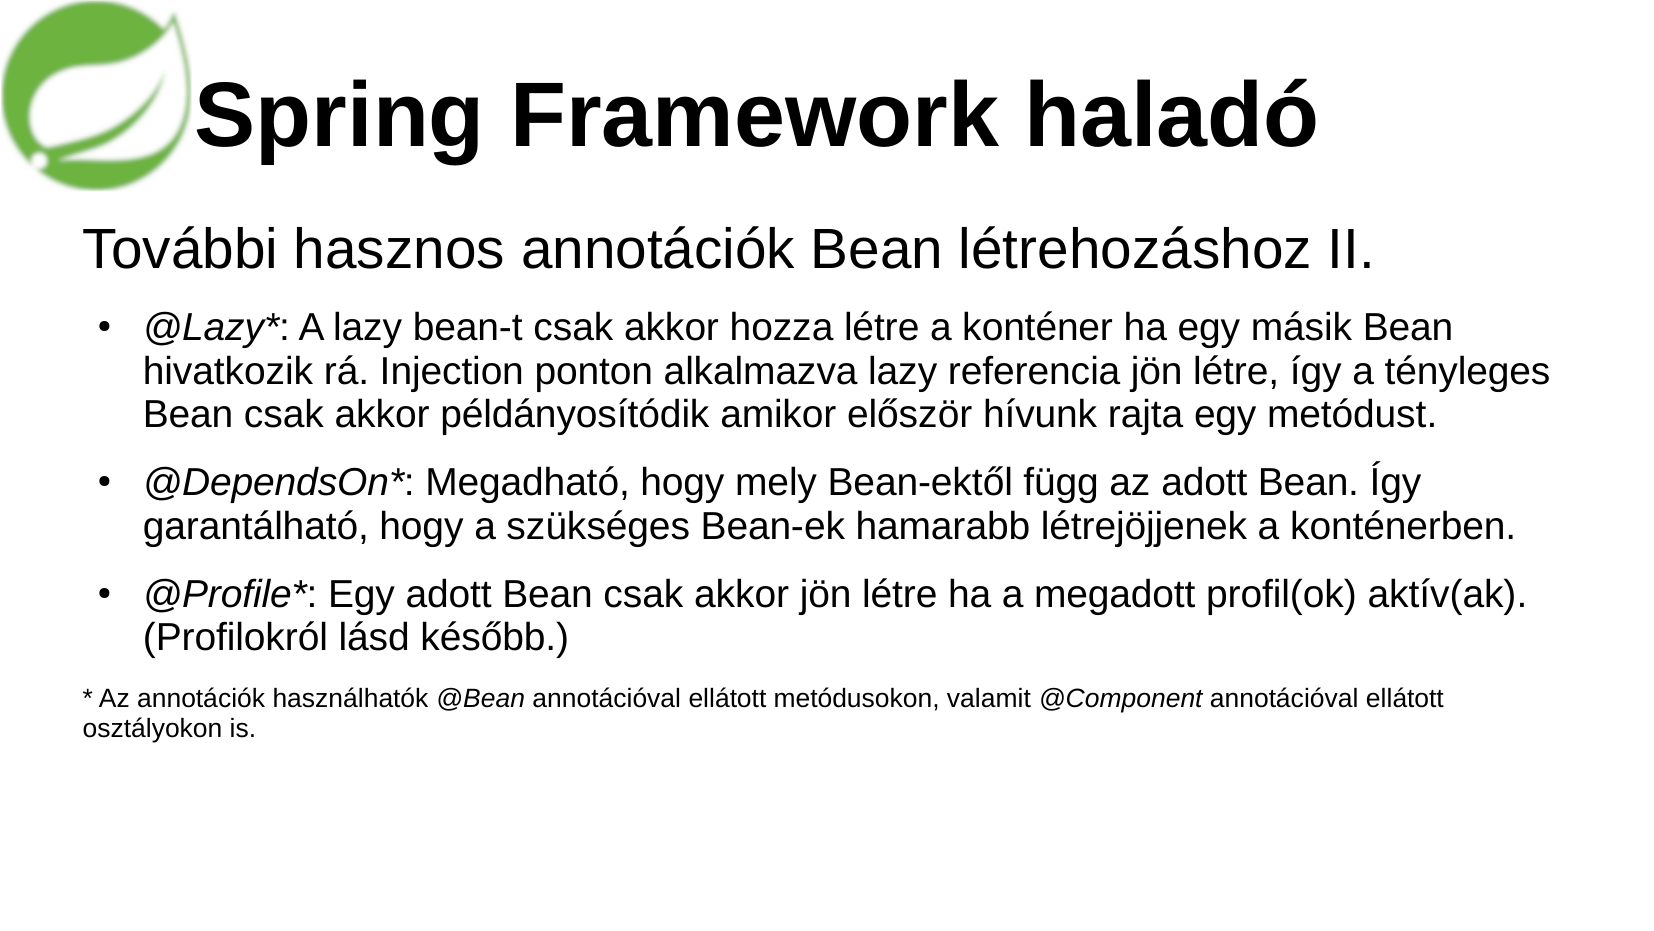

# Spring Framework haladó
További hasznos annotációk Bean létrehozáshoz II.
@Lazy*: A lazy bean-t csak akkor hozza létre a konténer ha egy másik Bean hivatkozik rá. Injection ponton alkalmazva lazy referencia jön létre, így a tényleges Bean csak akkor példányosítódik amikor először hívunk rajta egy metódust.
@DependsOn*: Megadható, hogy mely Bean-ektől függ az adott Bean. Így garantálható, hogy a szükséges Bean-ek hamarabb létrejöjjenek a konténerben.
@Profile*: Egy adott Bean csak akkor jön létre ha a megadott profil(ok) aktív(ak). (Profilokról lásd később.)
* Az annotációk használhatók @Bean annotációval ellátott metódusokon, valamit @Component annotációval ellátott osztályokon is.